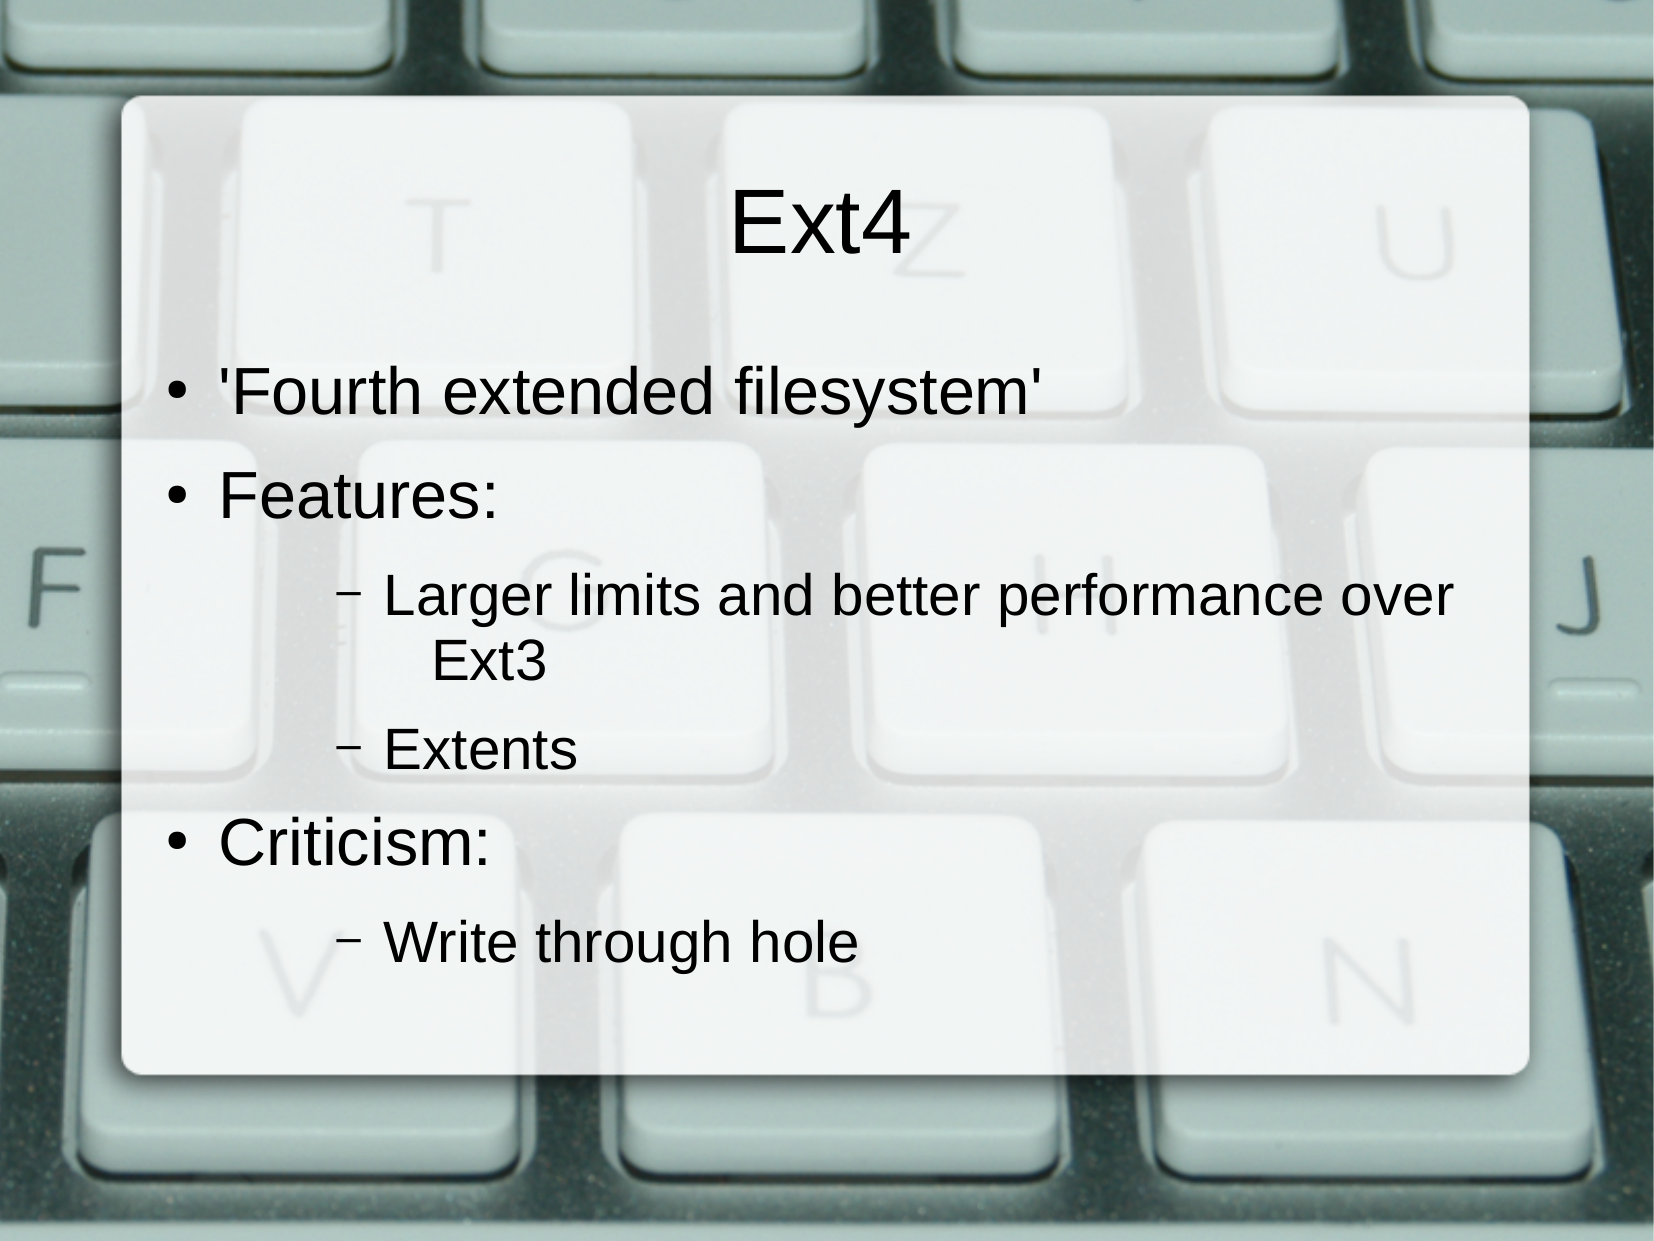

# Ext4
'Fourth extended filesystem'
Features:
Larger limits and better performance over Ext3
Extents
Criticism:
Write through hole